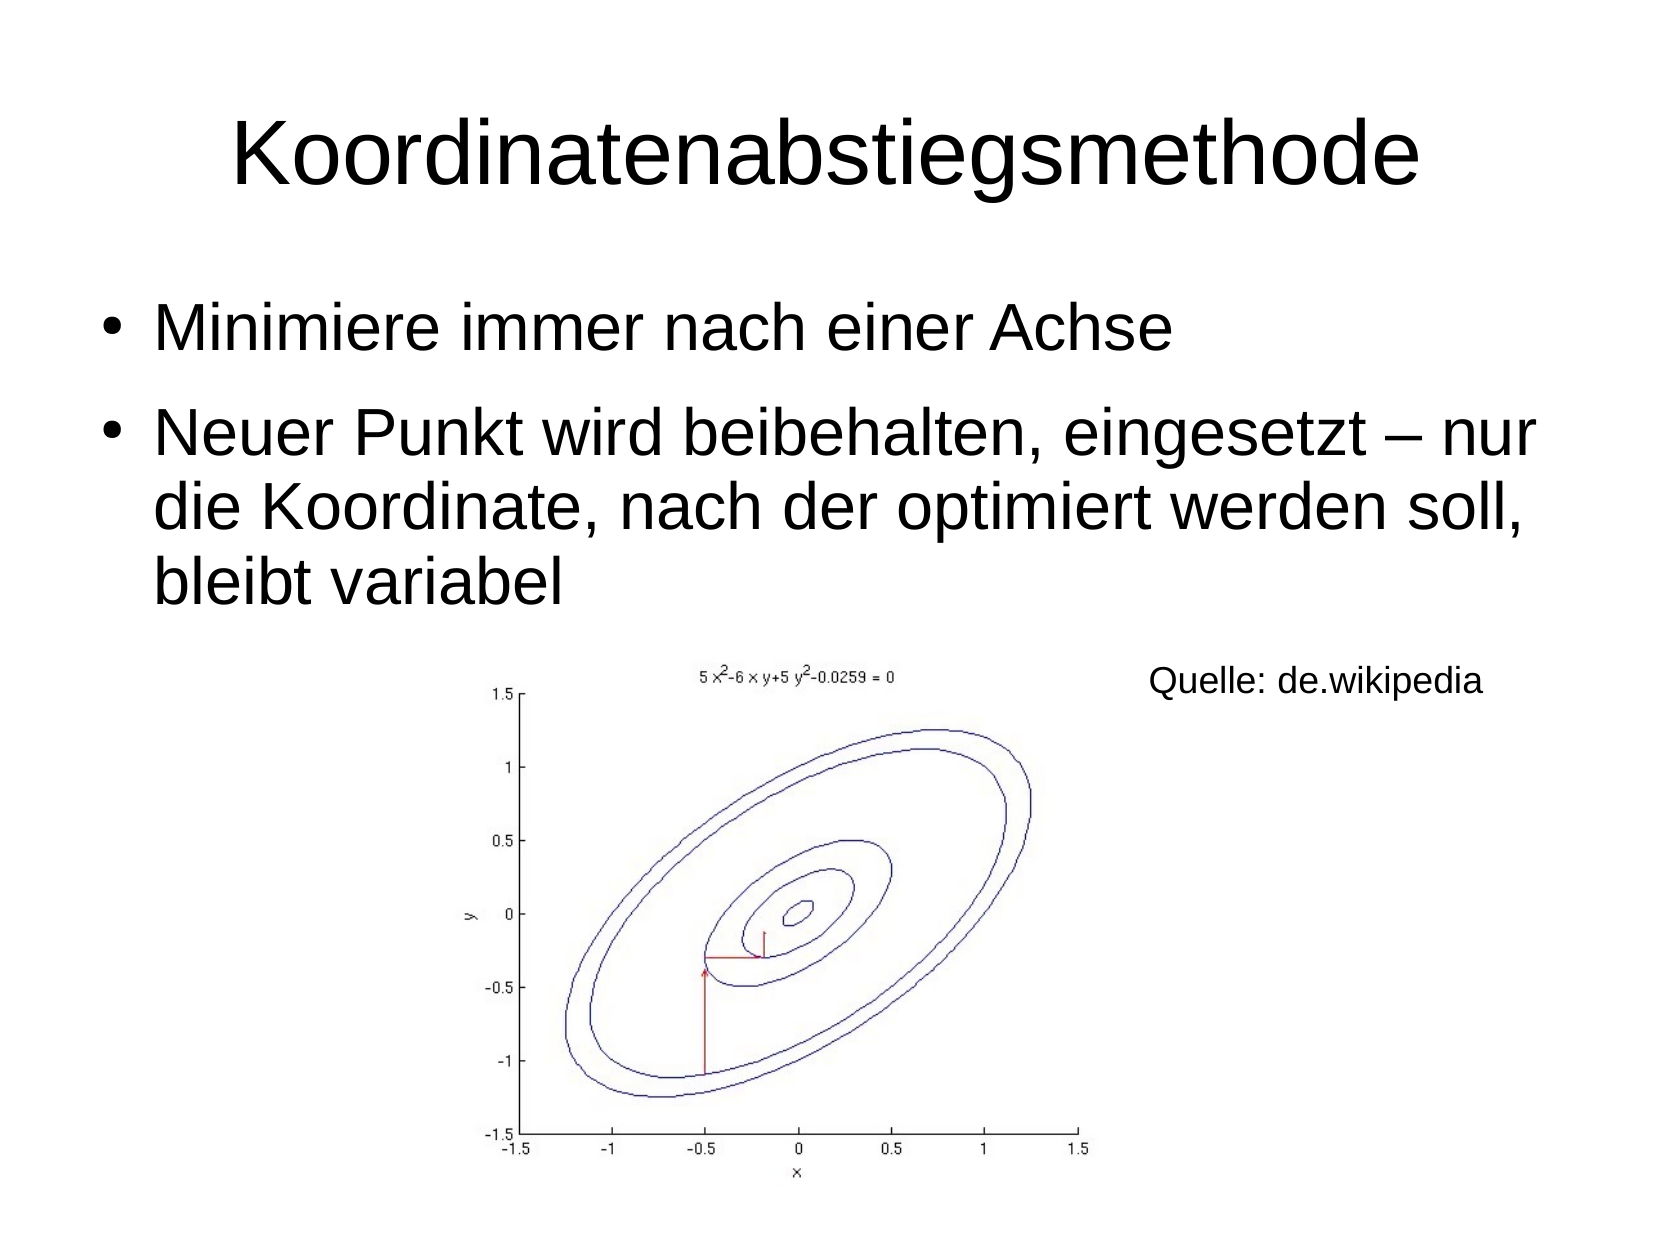

# Koordinatenabstiegsmethode
Minimiere immer nach einer Achse
Neuer Punkt wird beibehalten, eingesetzt – nur die Koordinate, nach der optimiert werden soll, bleibt variabel
Quelle: de.wikipedia